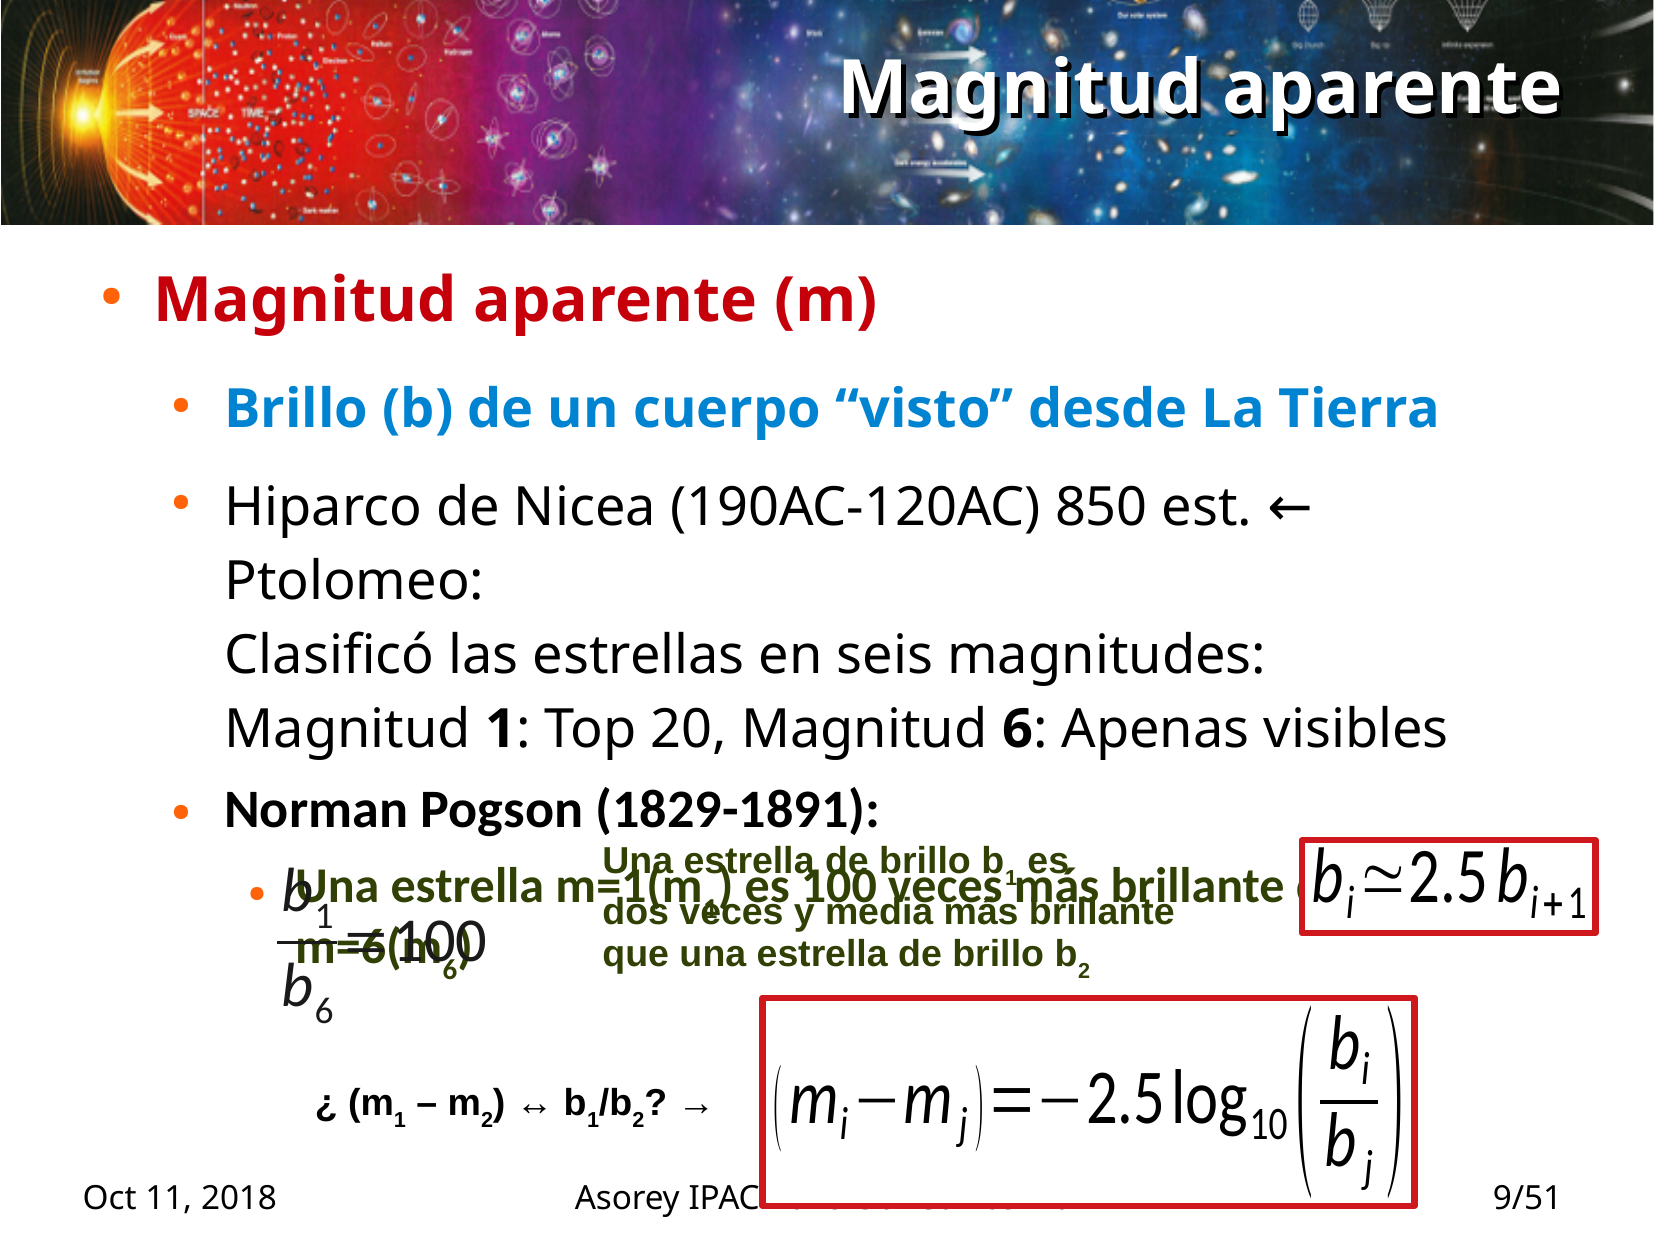

# Magnitud aparente
Magnitud aparente (m)
Brillo (b) de un cuerpo “visto” desde La Tierra
Hiparco de Nicea (190AC-120AC) 850 est. ← Ptolomeo:
Clasificó las estrellas en seis magnitudes:
Magnitud 1: Top 20, Magnitud 6: Apenas visibles
Norman Pogson (1829-1891):
Una estrella m=1(m1) es 100 veces más brillante que una m=6(m6)
Una estrella de brillo b1 es
dos veces y media más brillante
que una estrella de brillo b2
¿ (m1 – m2) ↔ b1/b2? →
Oct 11, 2018
Asorey IPAC 2018 U02C04 09/16
9